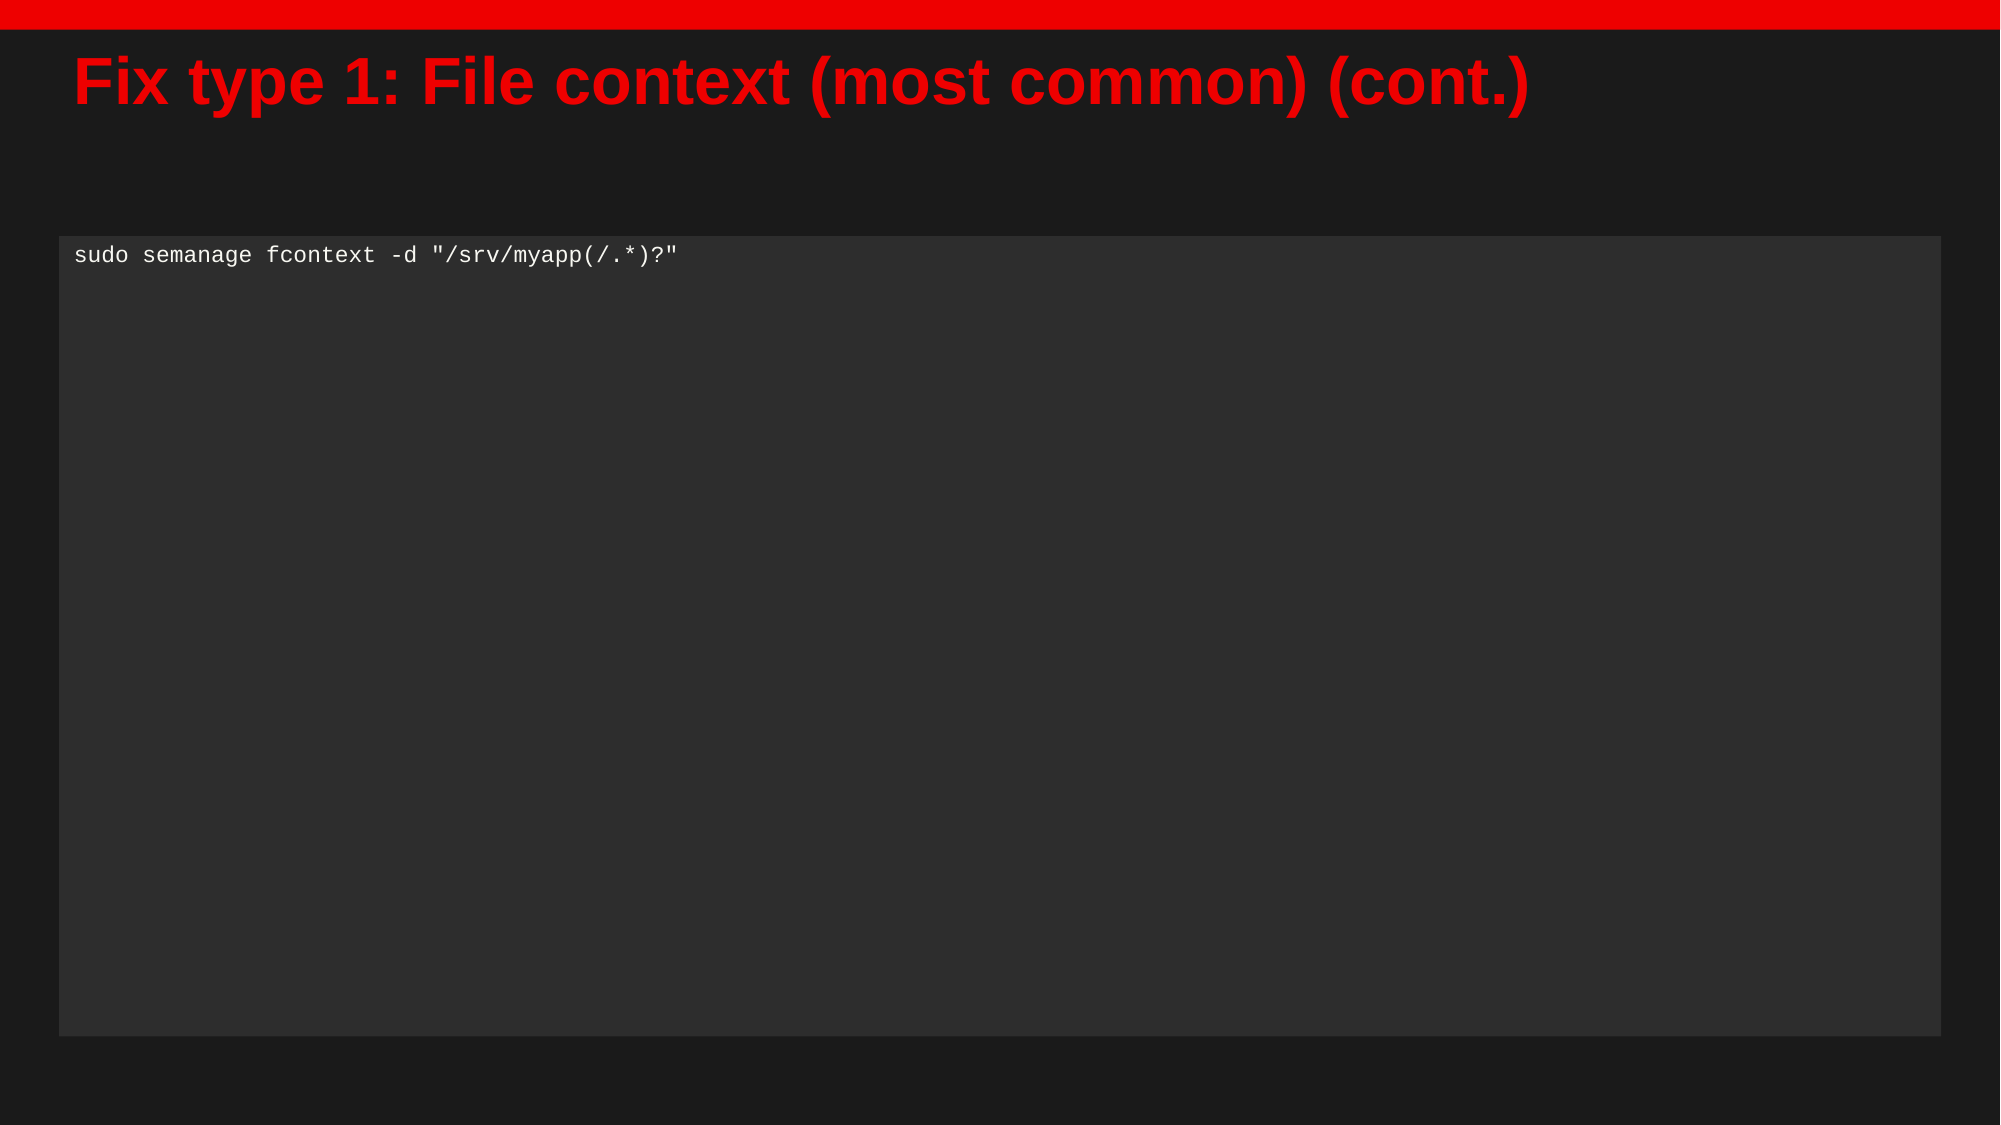

Fix type 1: File context (most common) (cont.)
sudo semanage fcontext -d "/srv/myapp(/.*)?"